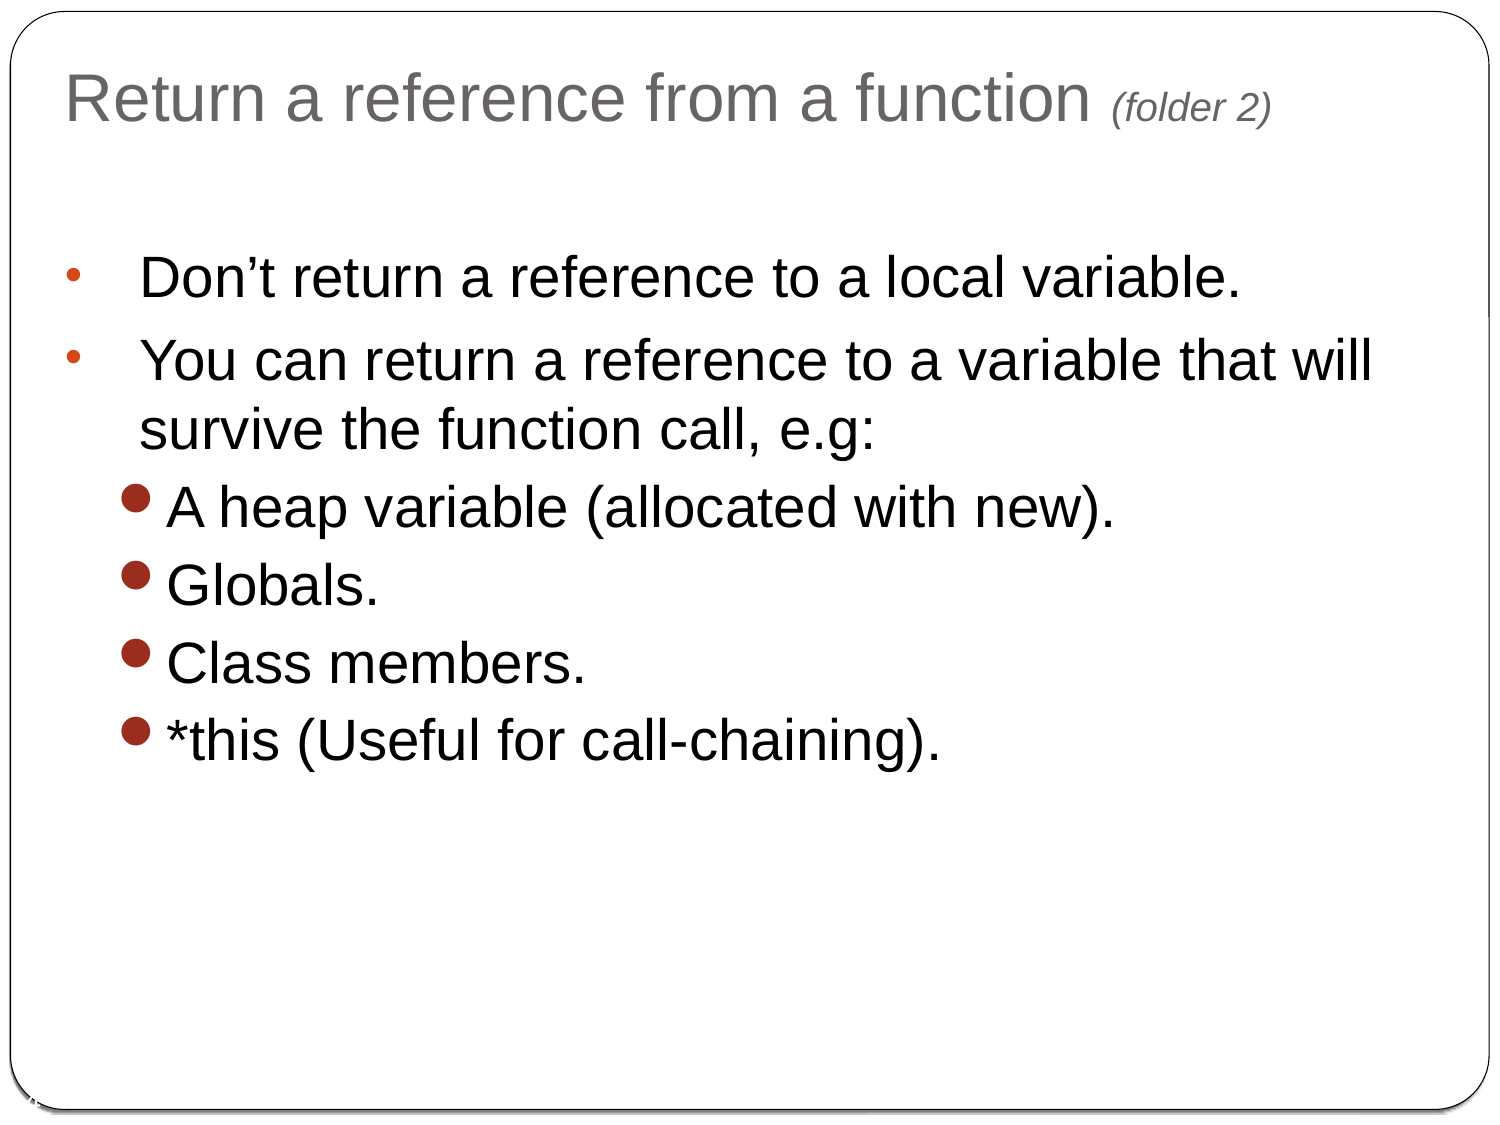

# Return a reference from a function (folder 2)
Don’t return a reference to a local variable.
You can return a reference to a variable that will survive the function call, e.g:
A heap variable (allocated with new).
Globals.
Class members.
*this (Useful for call-chaining).